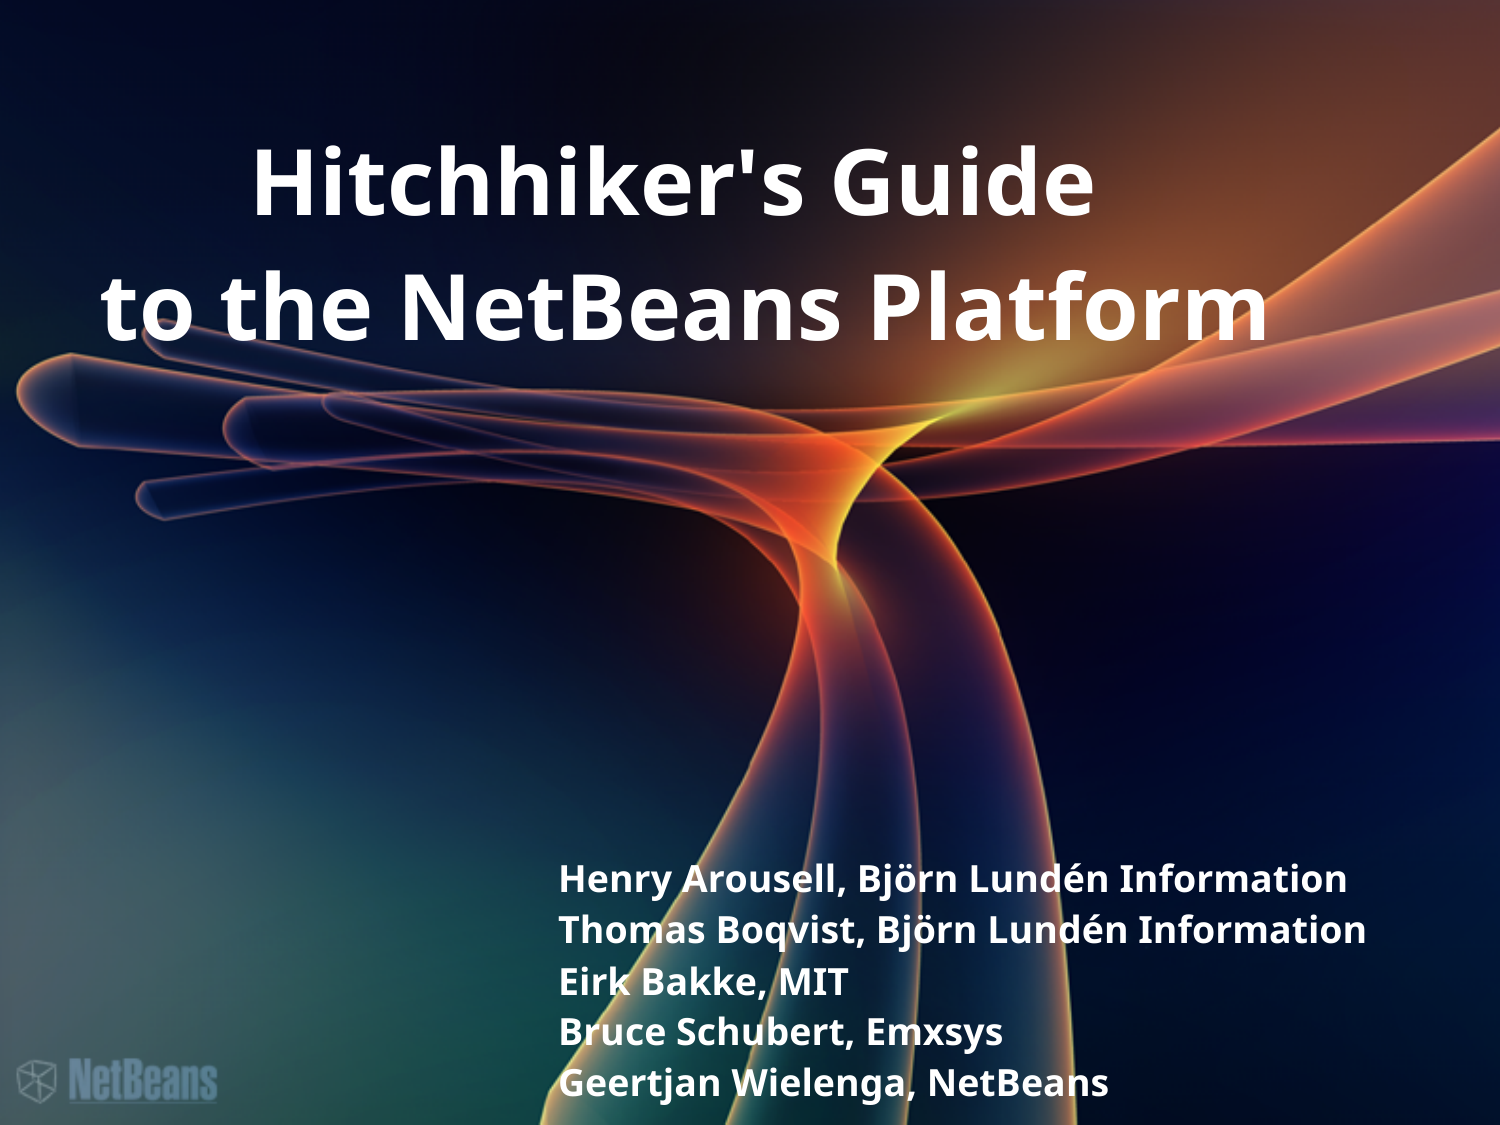

Hitchhiker's Guide
 to the NetBeans Platform
						Henry Arousell, Björn Lundén Information
						Thomas Boqvist, Björn Lundén Information
						Eirk Bakke, MIT
						Bruce Schubert, Emxsys
						Geertjan Wielenga, NetBeans